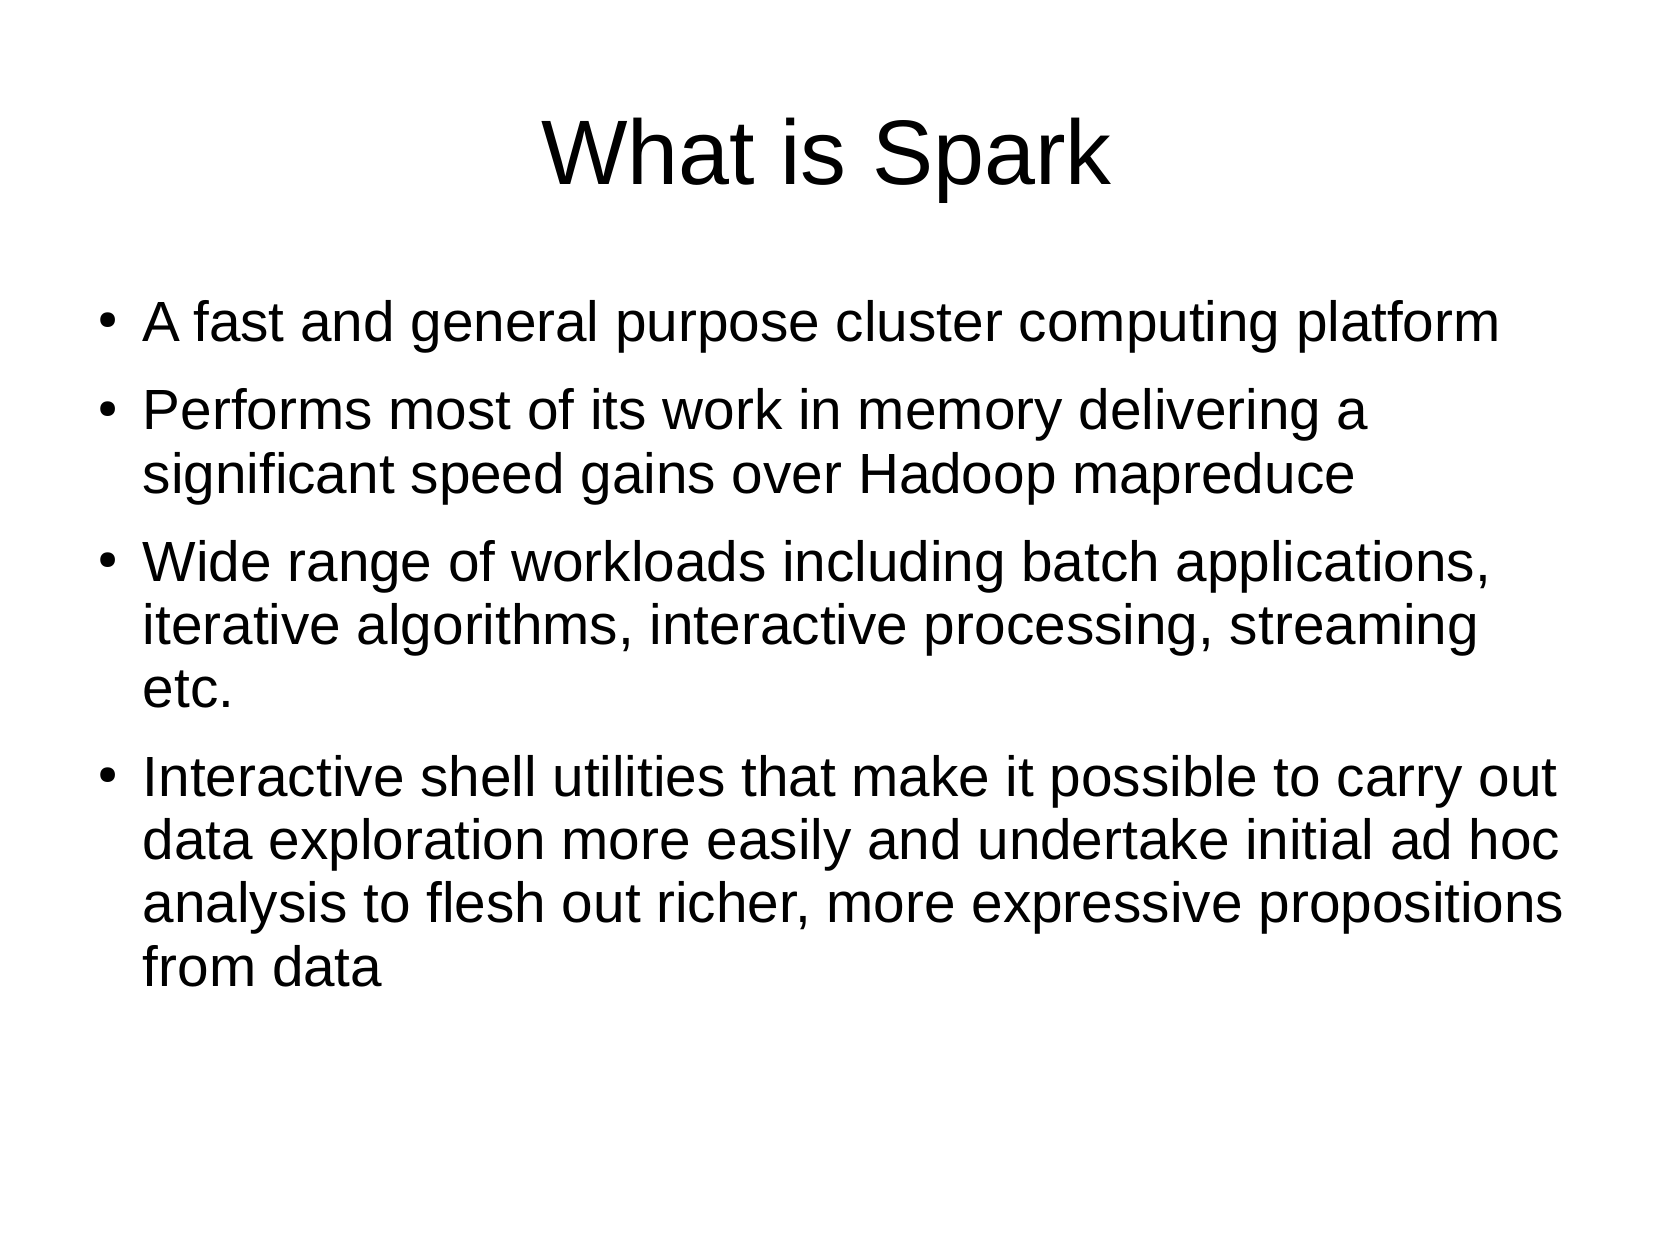

# What is Spark
A fast and general purpose cluster computing platform
Performs most of its work in memory delivering a significant speed gains over Hadoop mapreduce
Wide range of workloads including batch applications, iterative algorithms, interactive processing, streaming etc.
Interactive shell utilities that make it possible to carry out data exploration more easily and undertake initial ad hoc analysis to flesh out richer, more expressive propositions from data